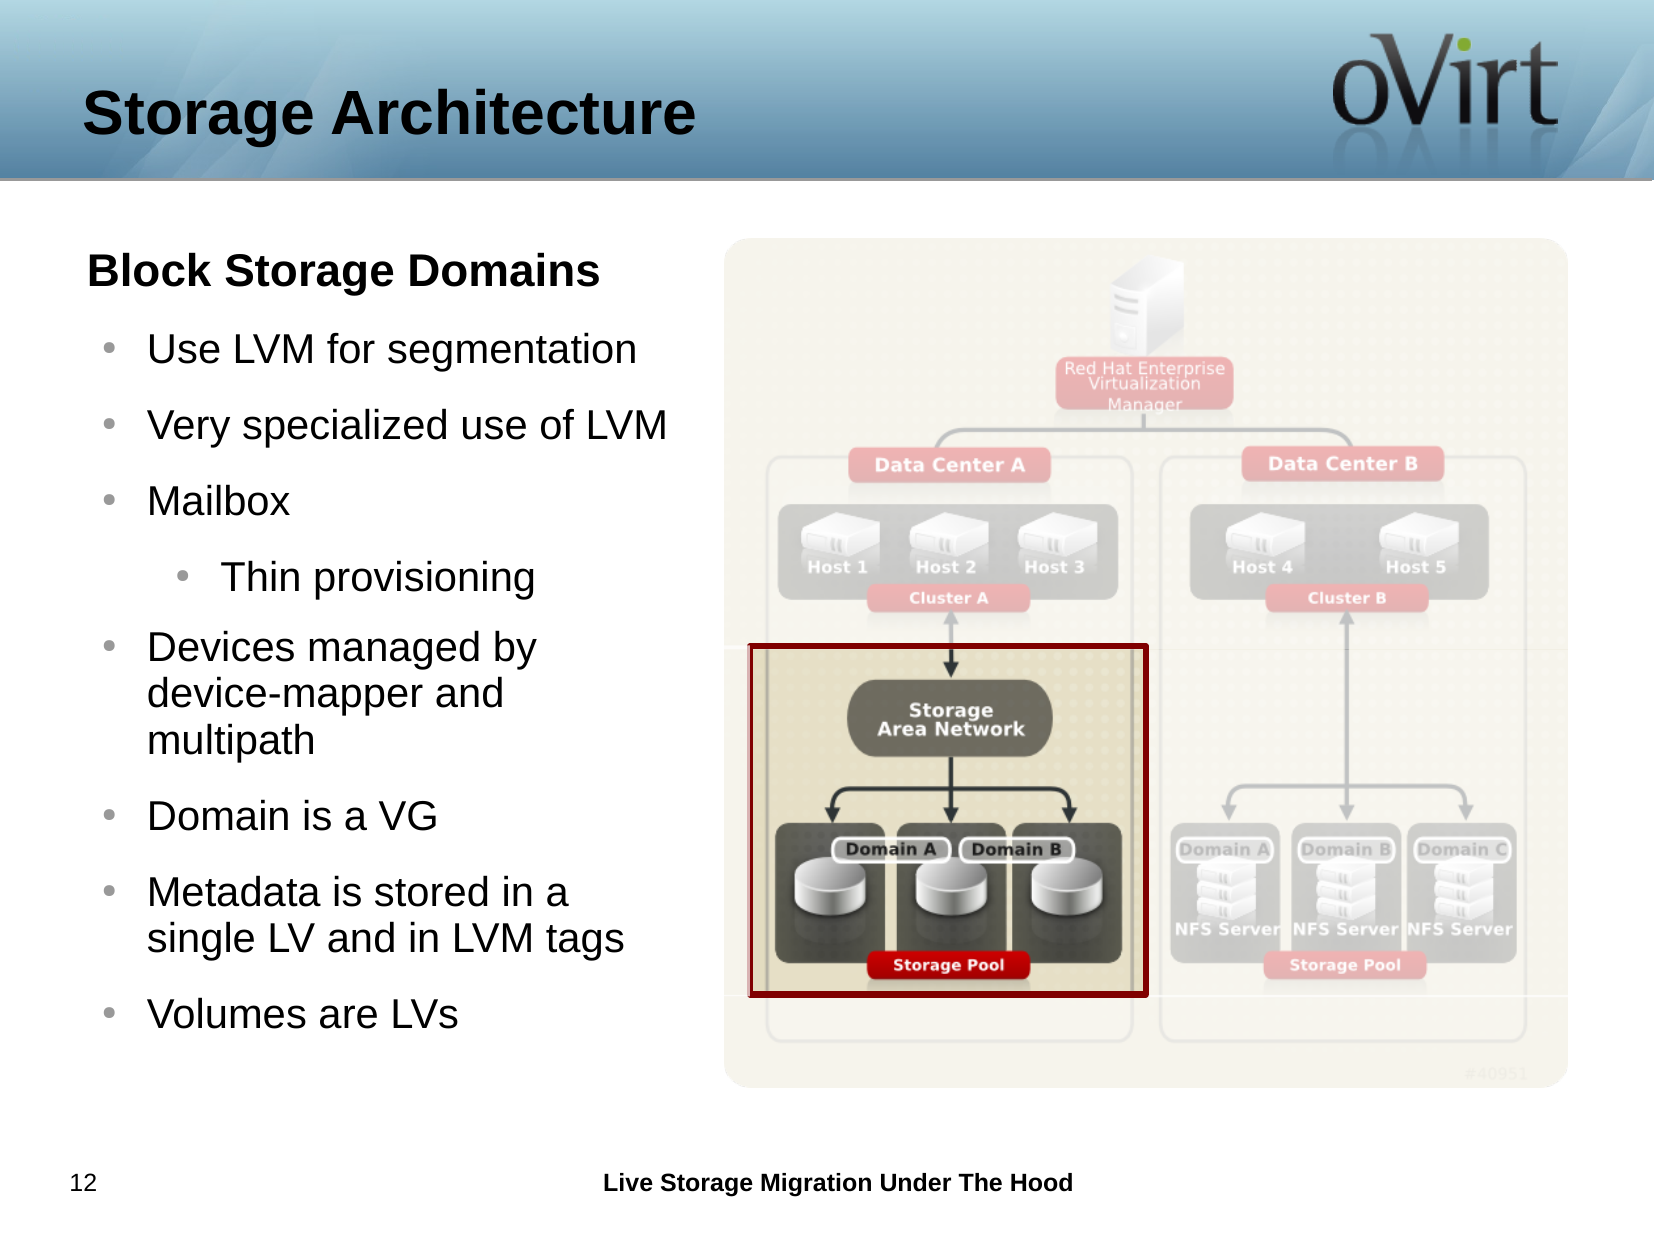

# Storage Architecture
Block Storage Domains
Use LVM for segmentation
Very specialized use of LVM
Mailbox
Thin provisioning
Devices managed by device-mapper and multipath
Domain is a VG
Metadata is stored in a single LV and in LVM tags
Volumes are LVs